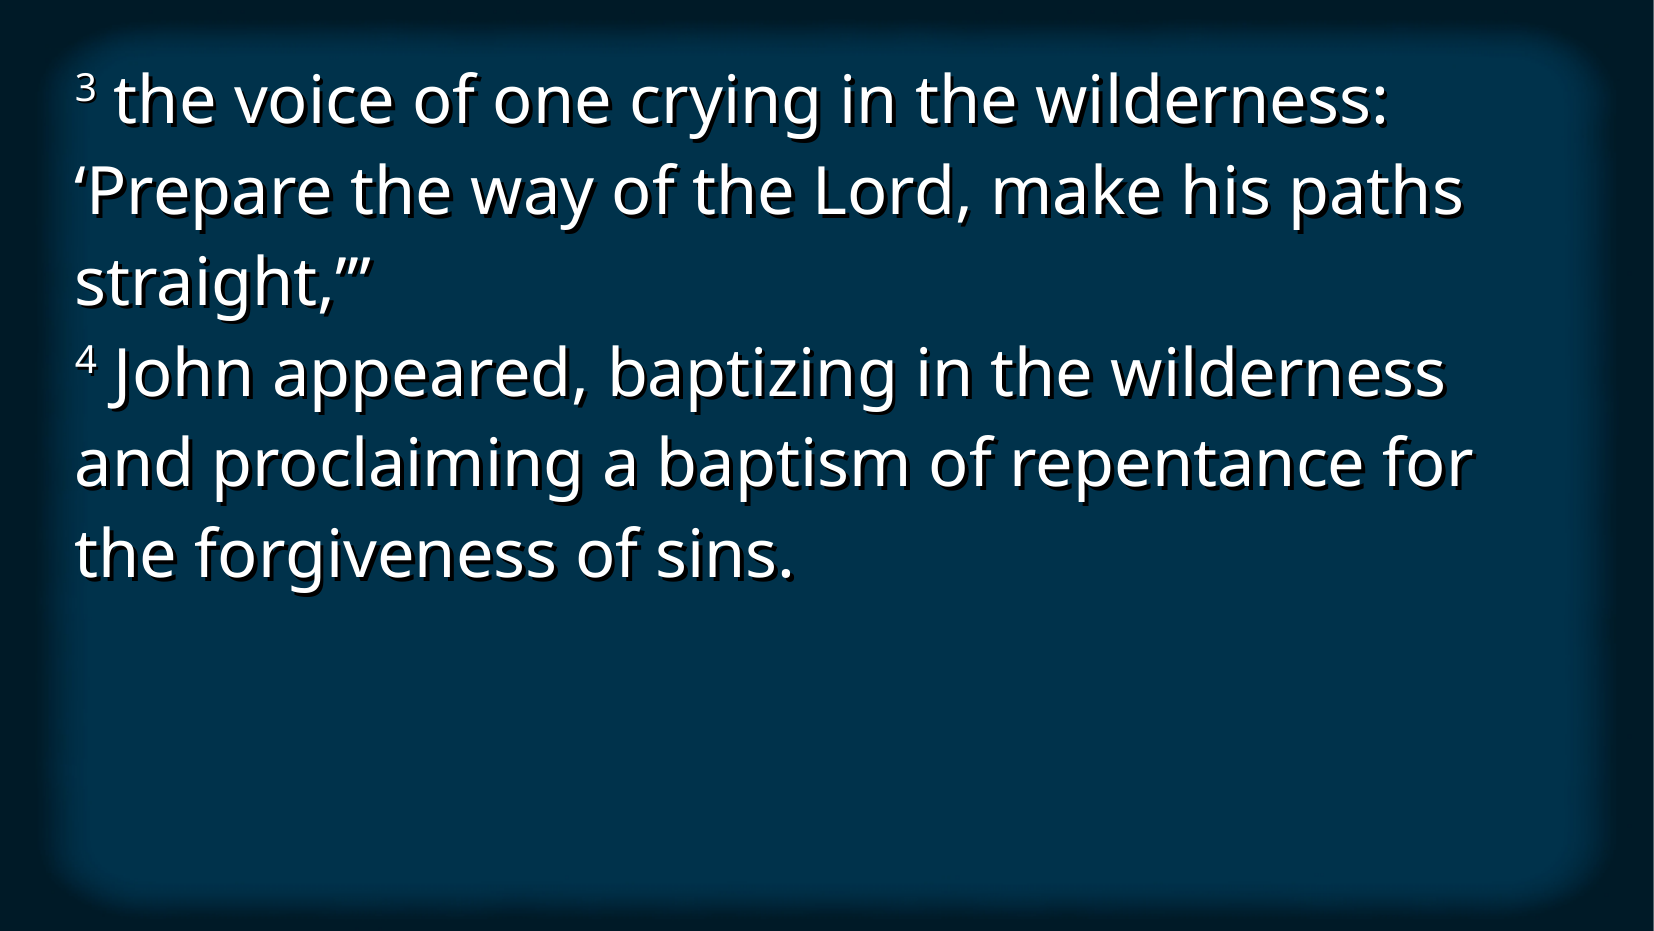

3 the voice of one crying in the wilderness: ‘Prepare the way of the Lord, make his paths straight,’”
4 John appeared, baptizing in the wilderness and proclaiming a baptism of repentance for the forgiveness of sins.